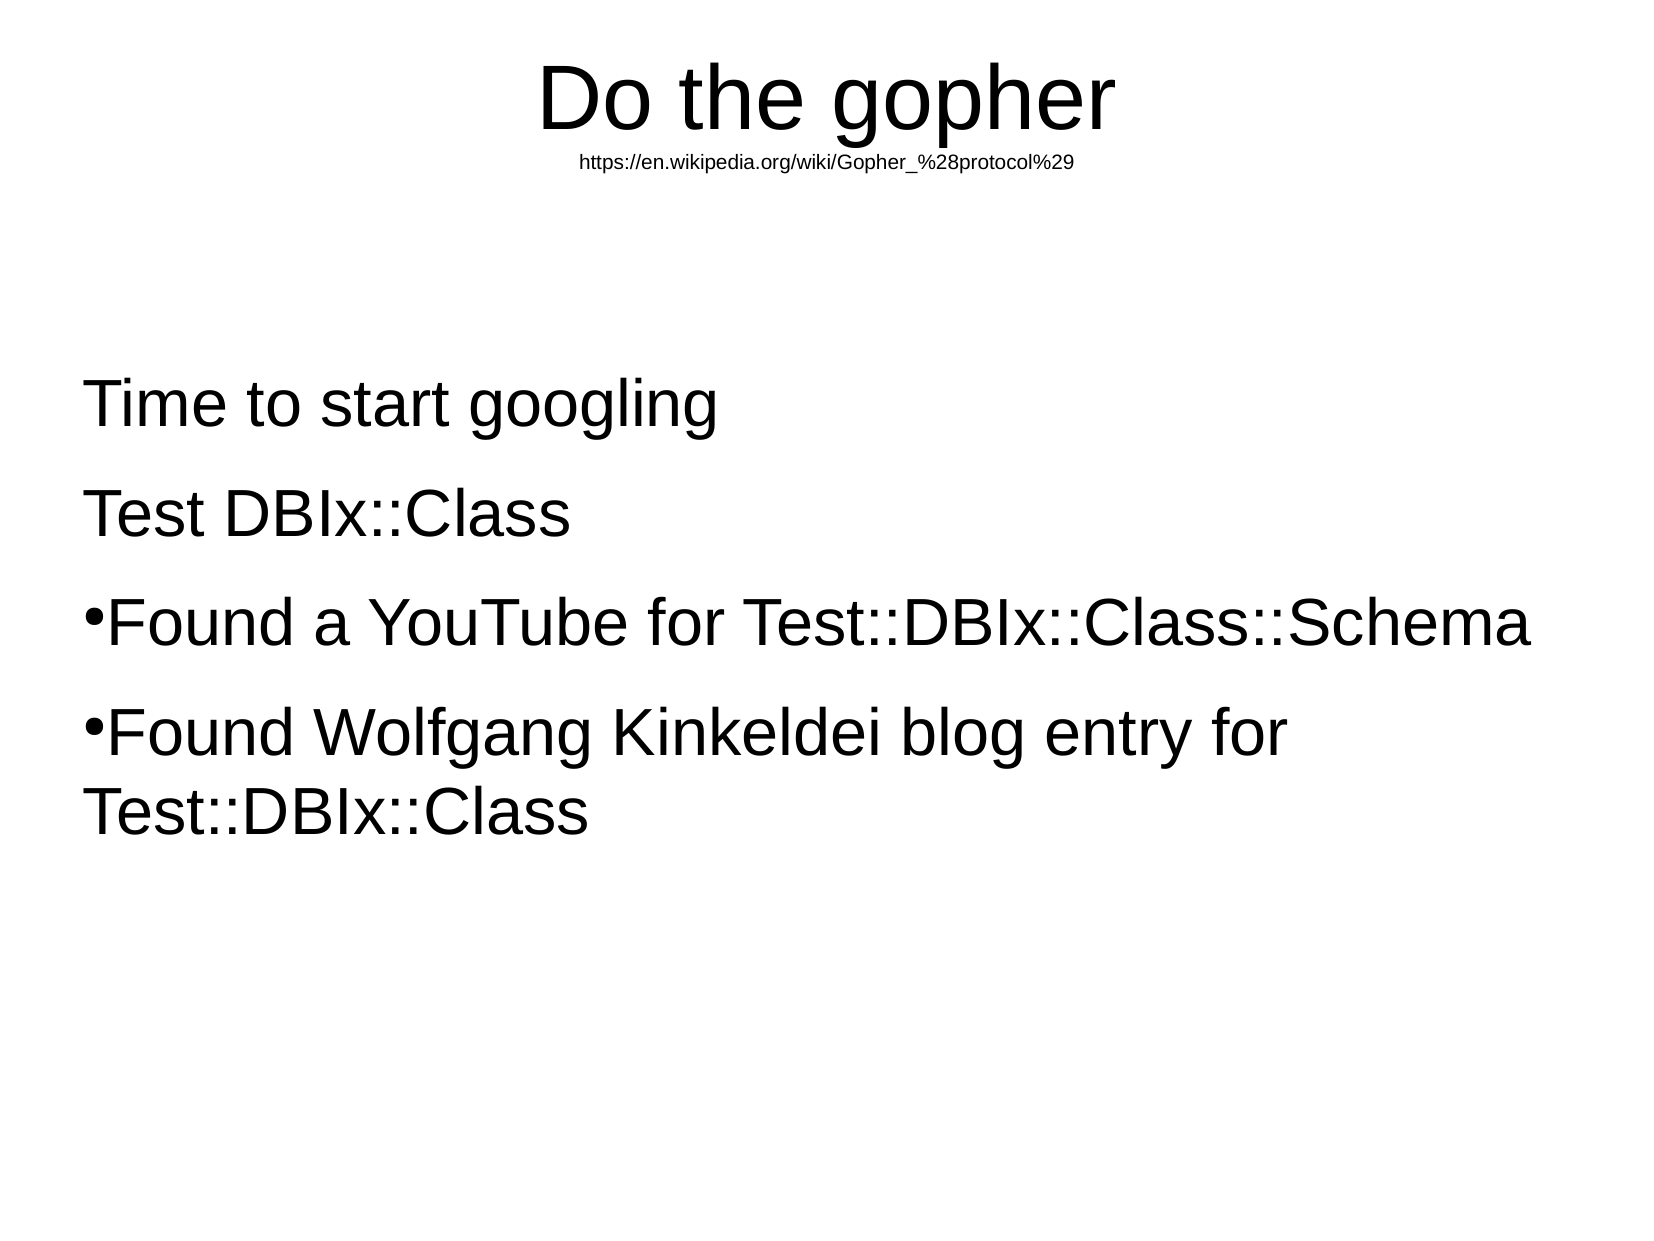

# Do the gopher https://en.wikipedia.org/wiki/Gopher_%28protocol%29
Time to start googling
Test DBIx::Class
Found a YouTube for Test::DBIx::Class::Schema
Found Wolfgang Kinkeldei blog entry for Test::DBIx::Class